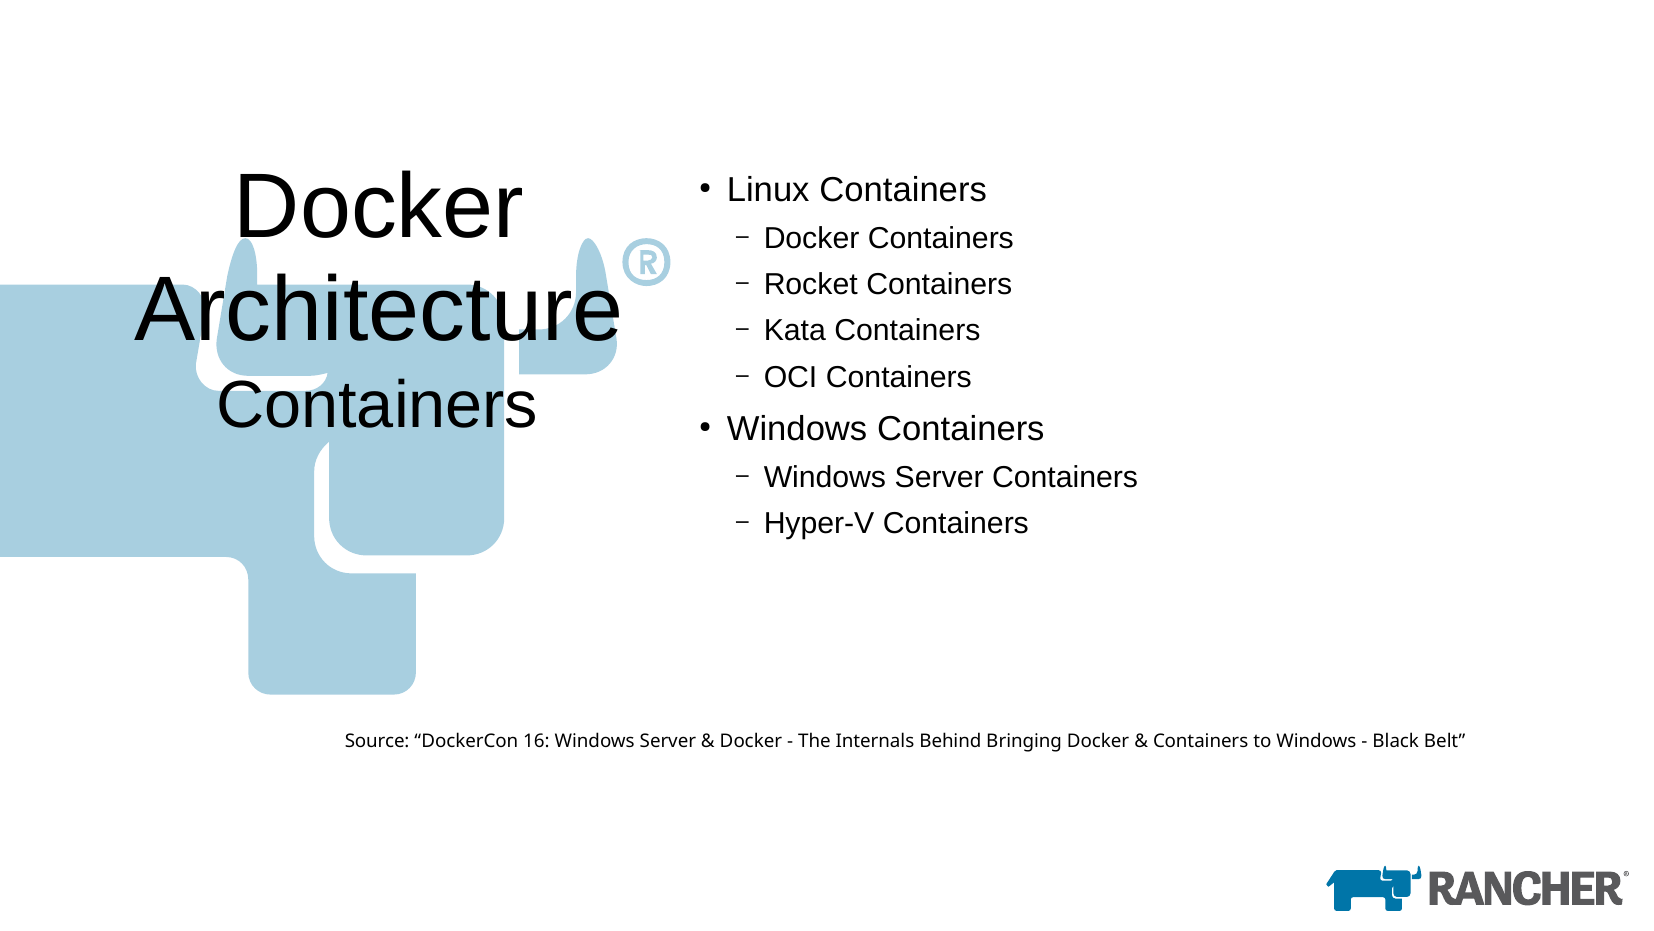

# Docker Architecture
Linux Containers
Docker Containers
Rocket Containers
Kata Containers
OCI Containers
Windows Containers
Windows Server Containers
Hyper-V Containers
Containers
Source: “DockerCon 16: Windows Server & Docker - The Internals Behind Bringing Docker & Containers to Windows - Black Belt”